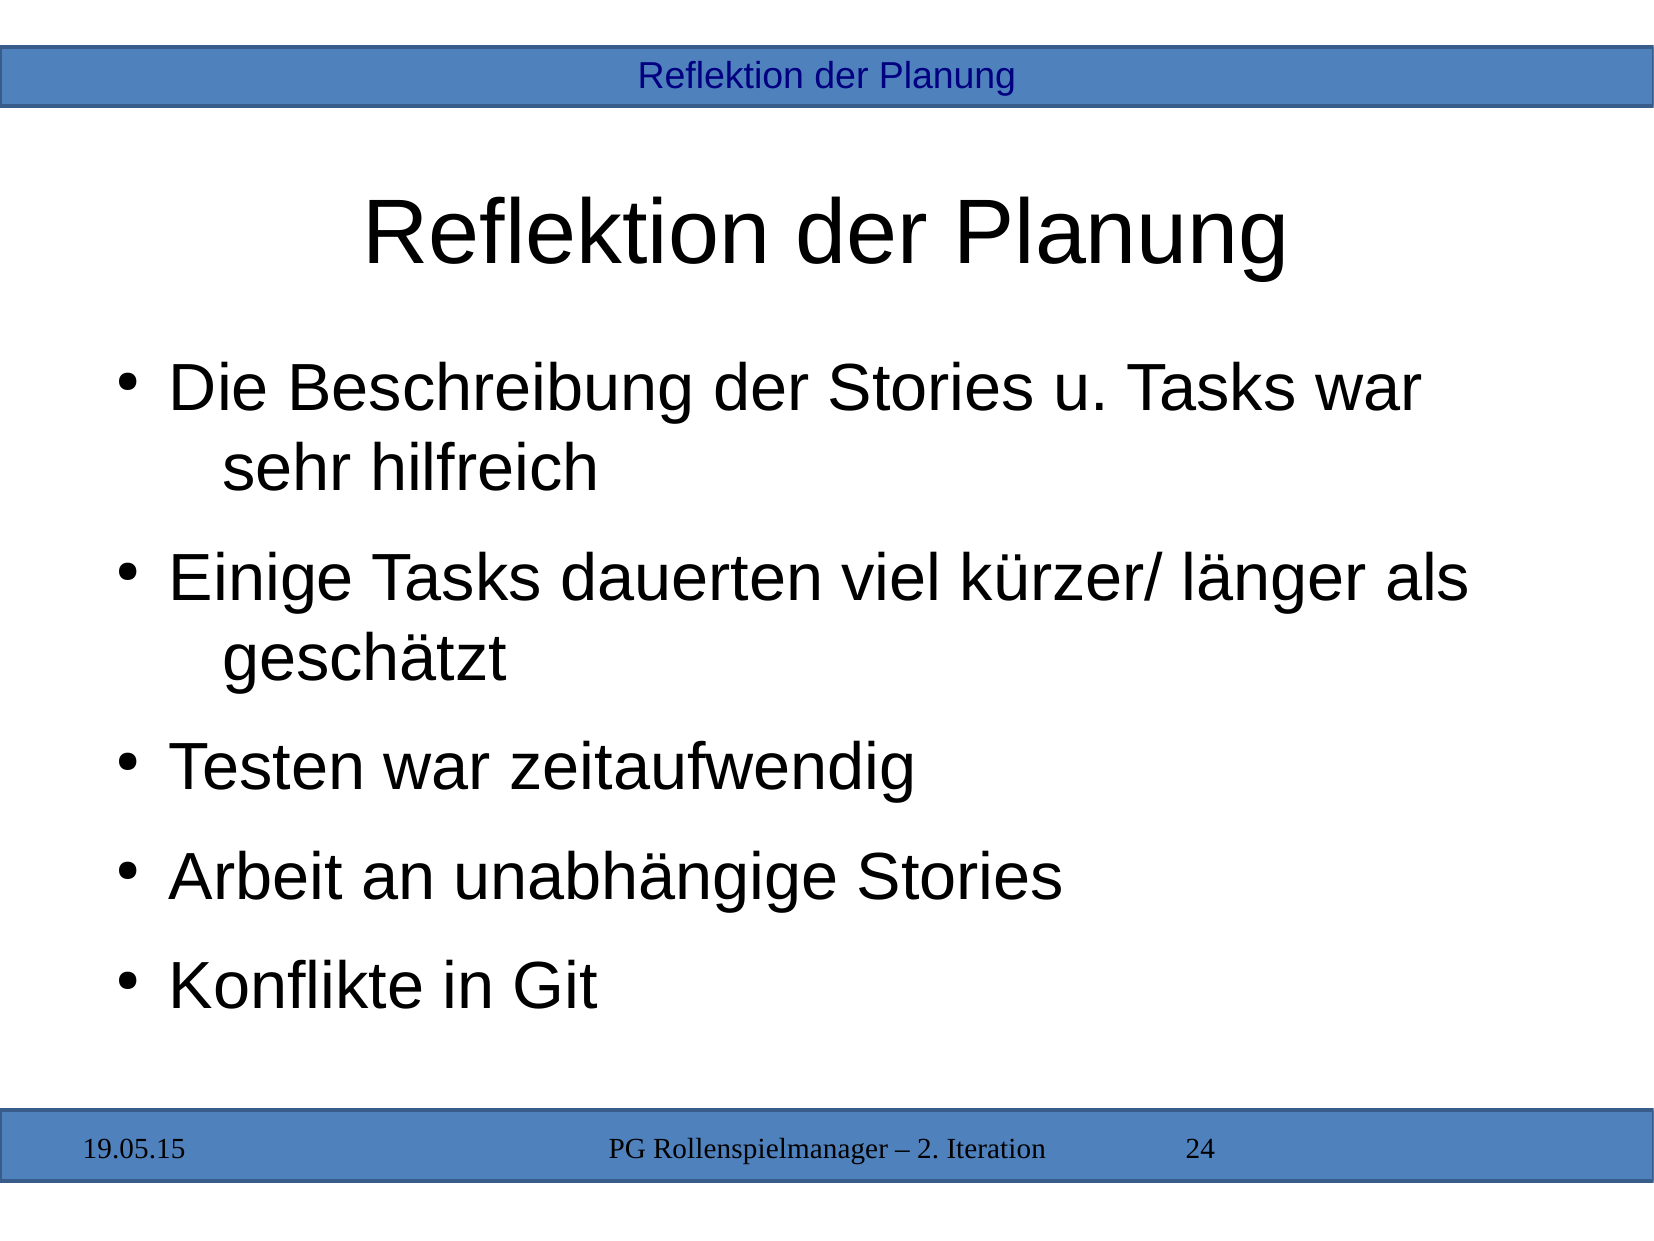

Reflektion der Planung
# Reflektion der Planung
Die Beschreibung der Stories u. Tasks war sehr hilfreich
Einige Tasks dauerten viel kürzer/ länger als geschätzt
Testen war zeitaufwendig
Arbeit an unabhängige Stories
Konflikte in Git
19.05.15
PG Rollenspielmanager – 2. Iteration